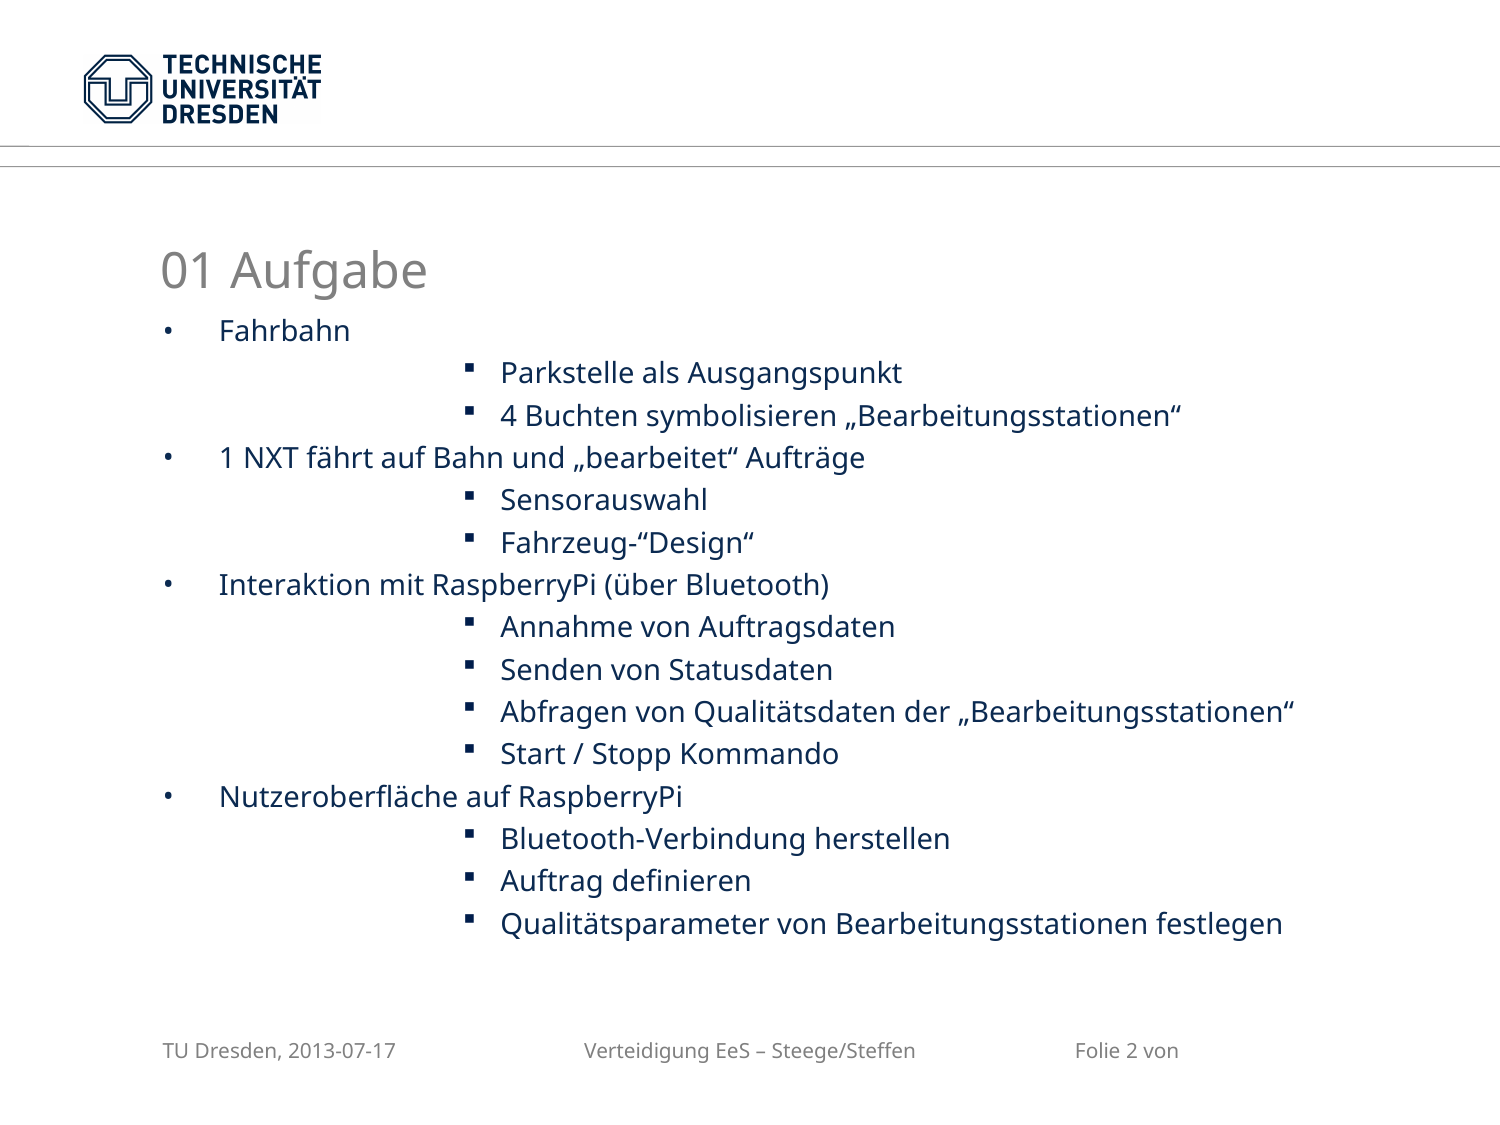

# 01 Aufgabe
Fahrbahn
Parkstelle als Ausgangspunkt
4 Buchten symbolisieren „Bearbeitungsstationen“
1 NXT fährt auf Bahn und „bearbeitet“ Aufträge
Sensorauswahl
Fahrzeug-“Design“
Interaktion mit RaspberryPi (über Bluetooth)
Annahme von Auftragsdaten
Senden von Statusdaten
Abfragen von Qualitätsdaten der „Bearbeitungsstationen“
Start / Stopp Kommando
Nutzeroberfläche auf RaspberryPi
Bluetooth-Verbindung herstellen
Auftrag definieren
Qualitätsparameter von Bearbeitungsstationen festlegen
TU Dresden, 2013-07-17
Verteidigung EeS – Steege/Steffen
Folie von